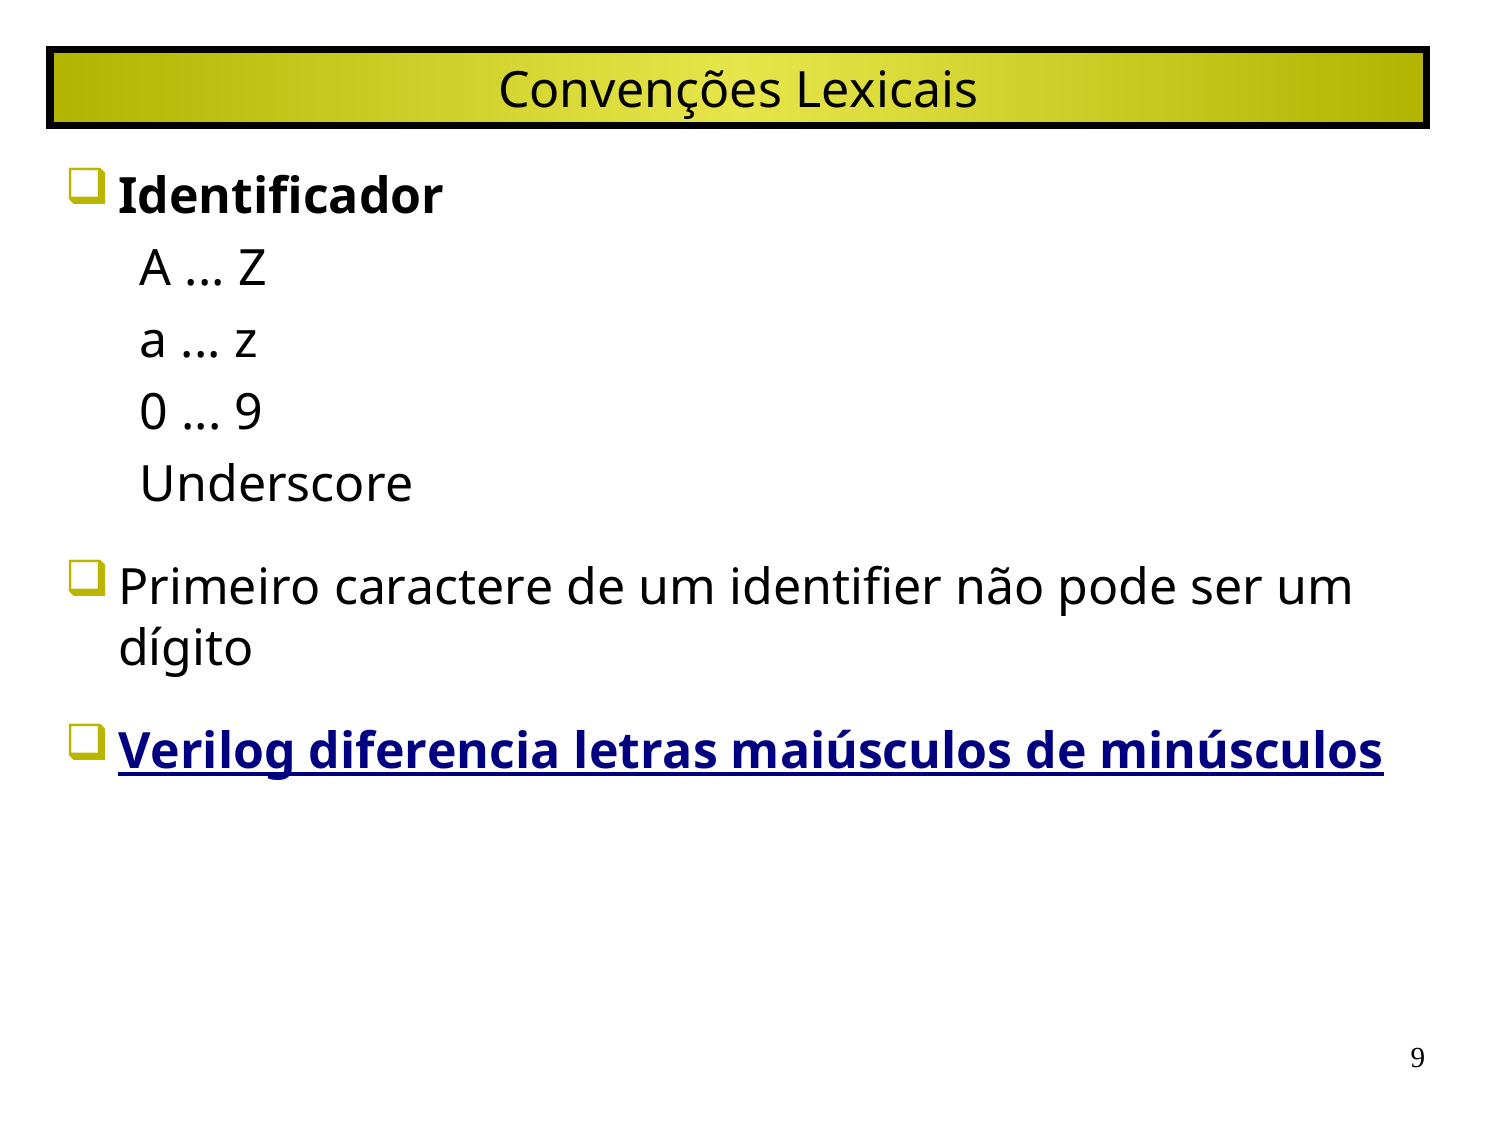

# Convenções Lexicais
Identificador
A ... Z
a ... z
0 ... 9
Underscore
Primeiro caractere de um identifier não pode ser um dígito
Verilog diferencia letras maiúsculos de minúsculos
9